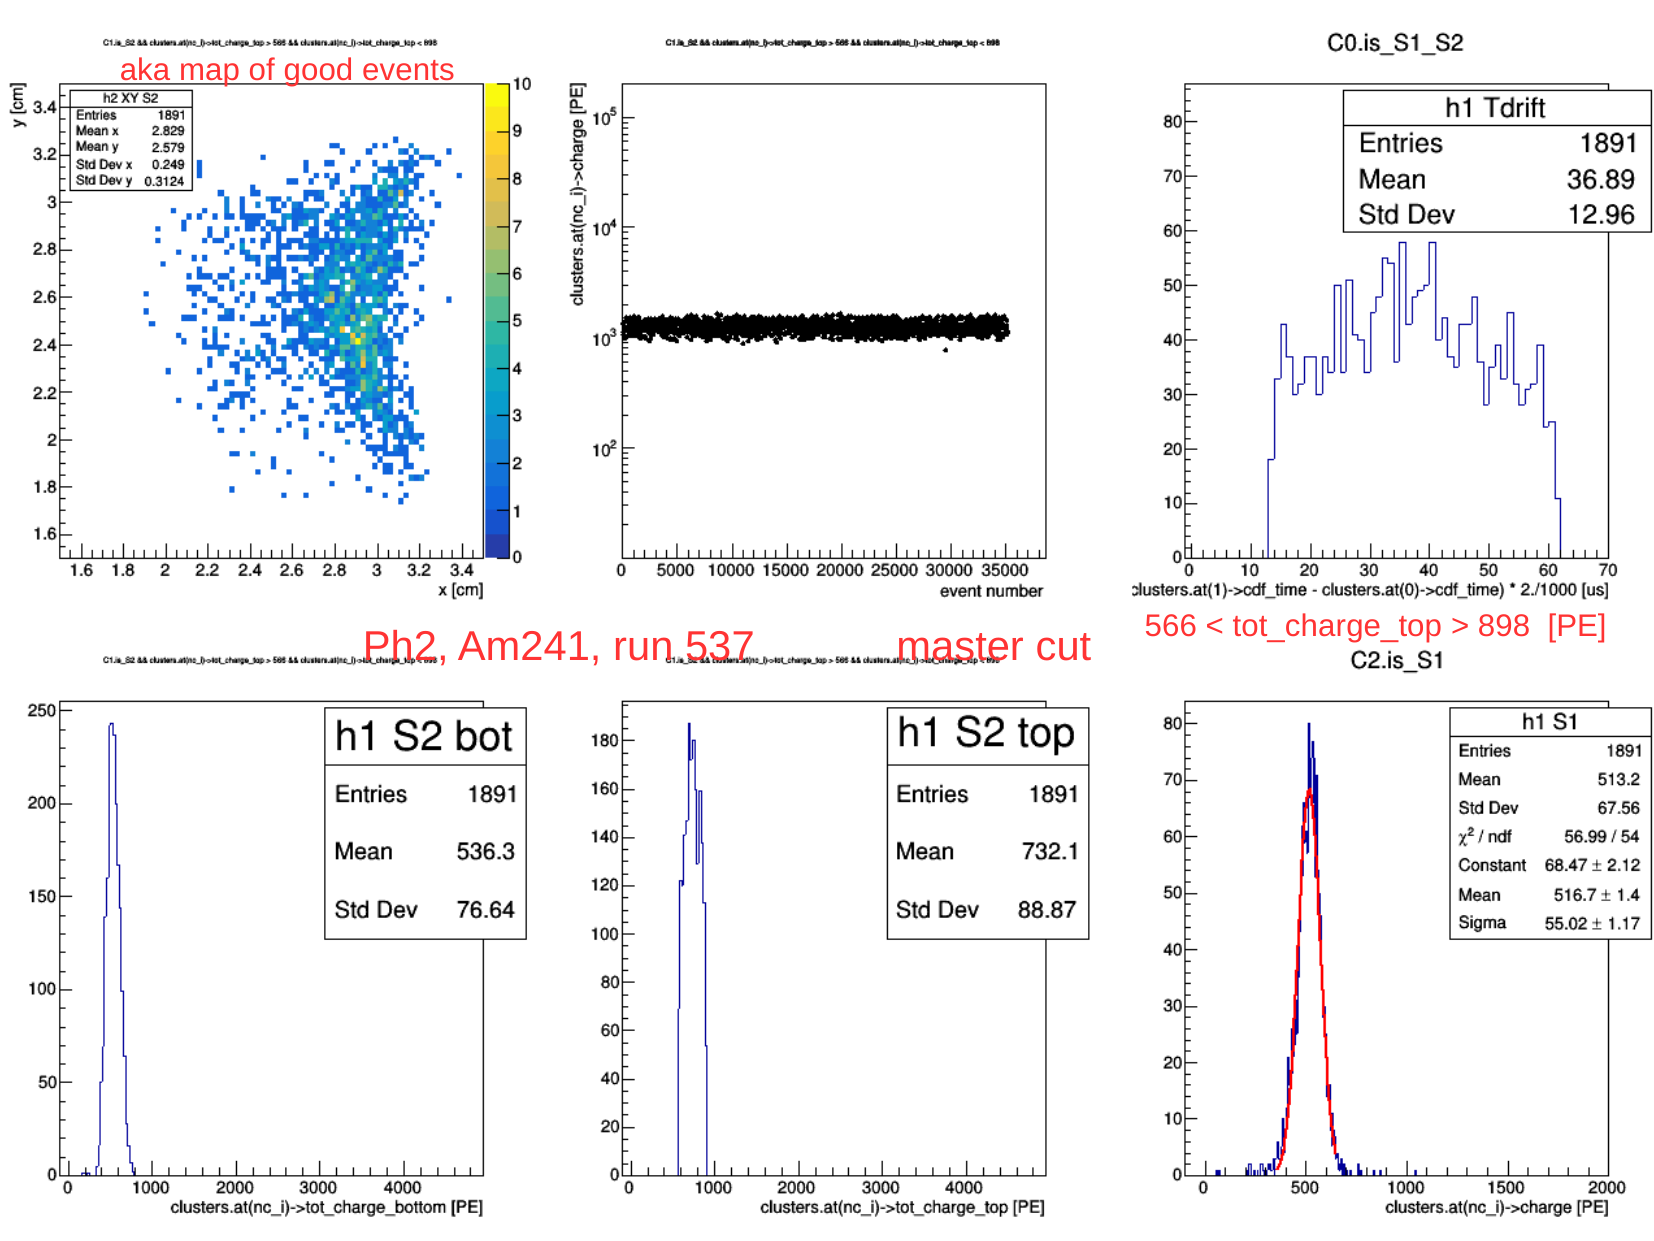

aka map of good events
566 < tot_charge_top > 898 [PE]
Ph2, Am241, run 537
master cut